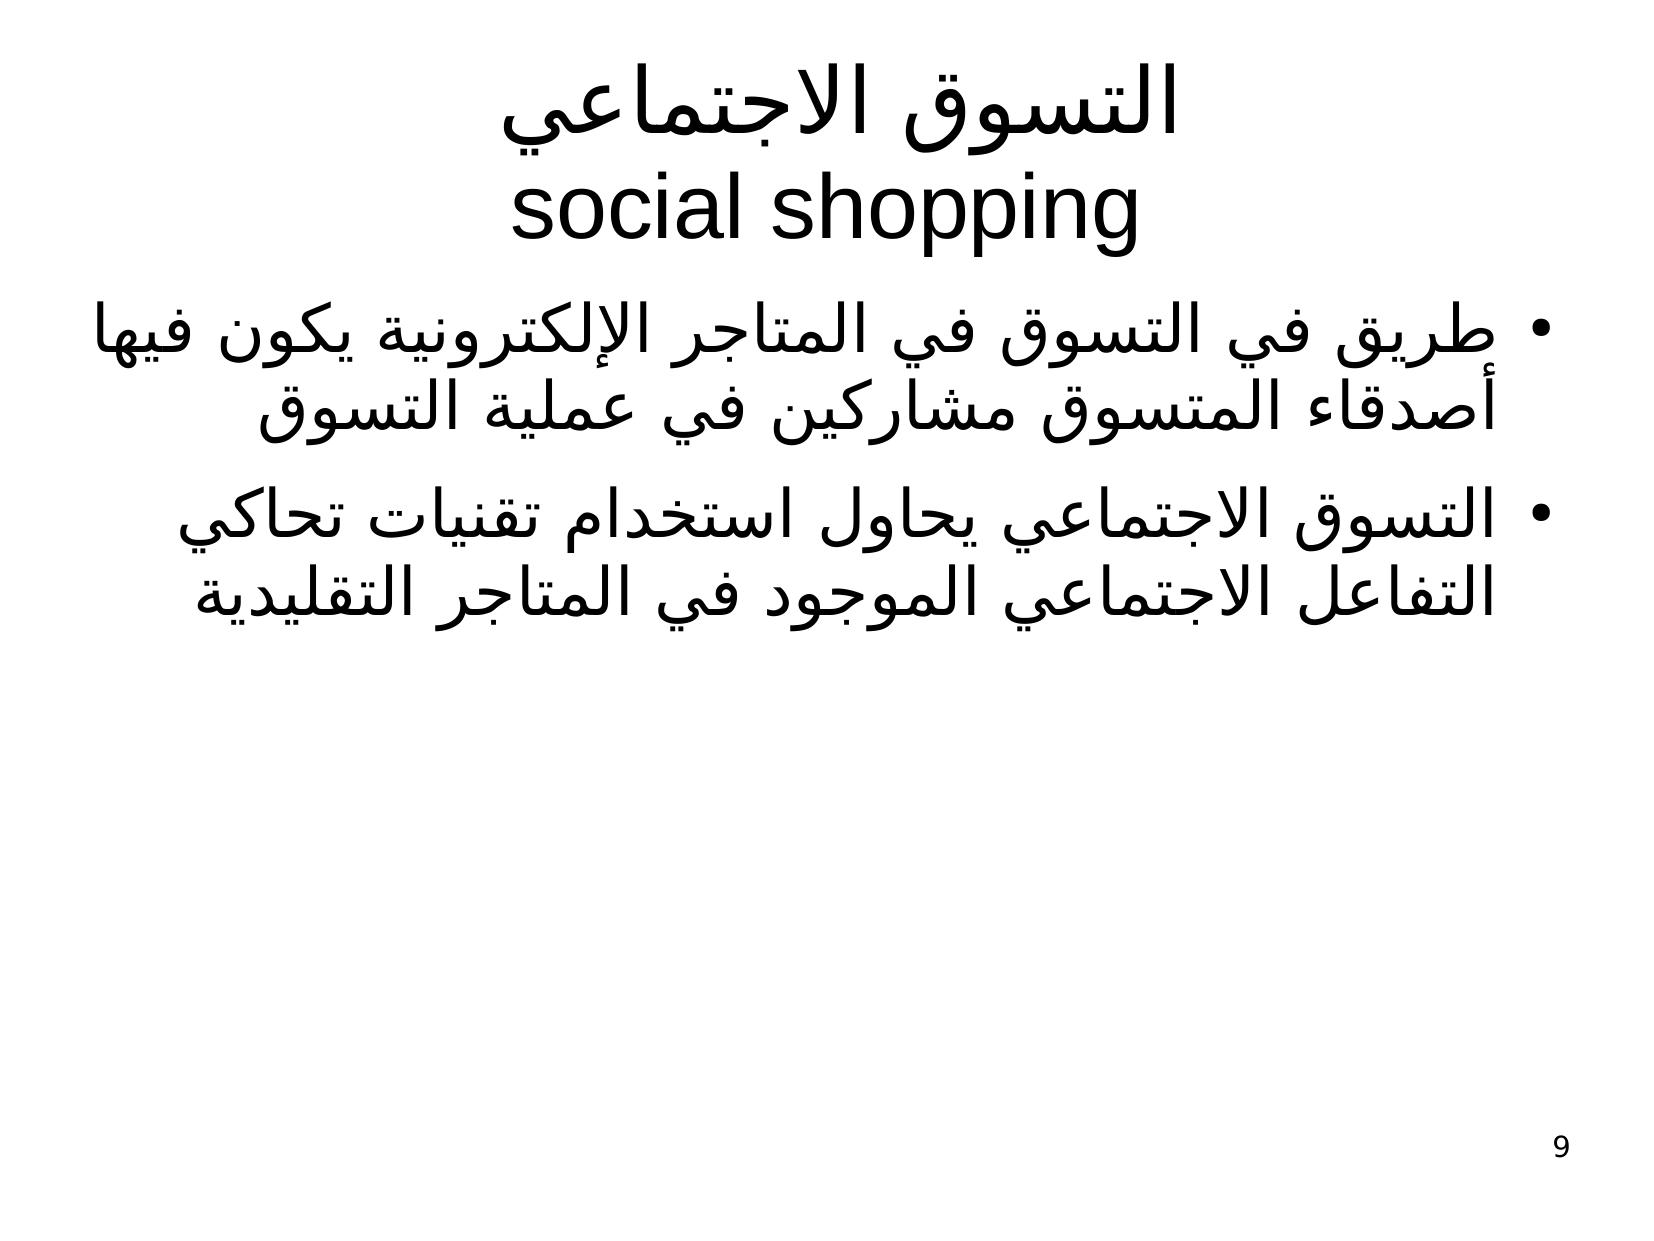

# التسوق الاجتماعي social shopping
طريق في التسوق في المتاجر الإلكترونية يكون فيها أصدقاء المتسوق مشاركين في عملية التسوق
التسوق الاجتماعي يحاول استخدام تقنيات تحاكي التفاعل الاجتماعي الموجود في المتاجر التقليدية
9